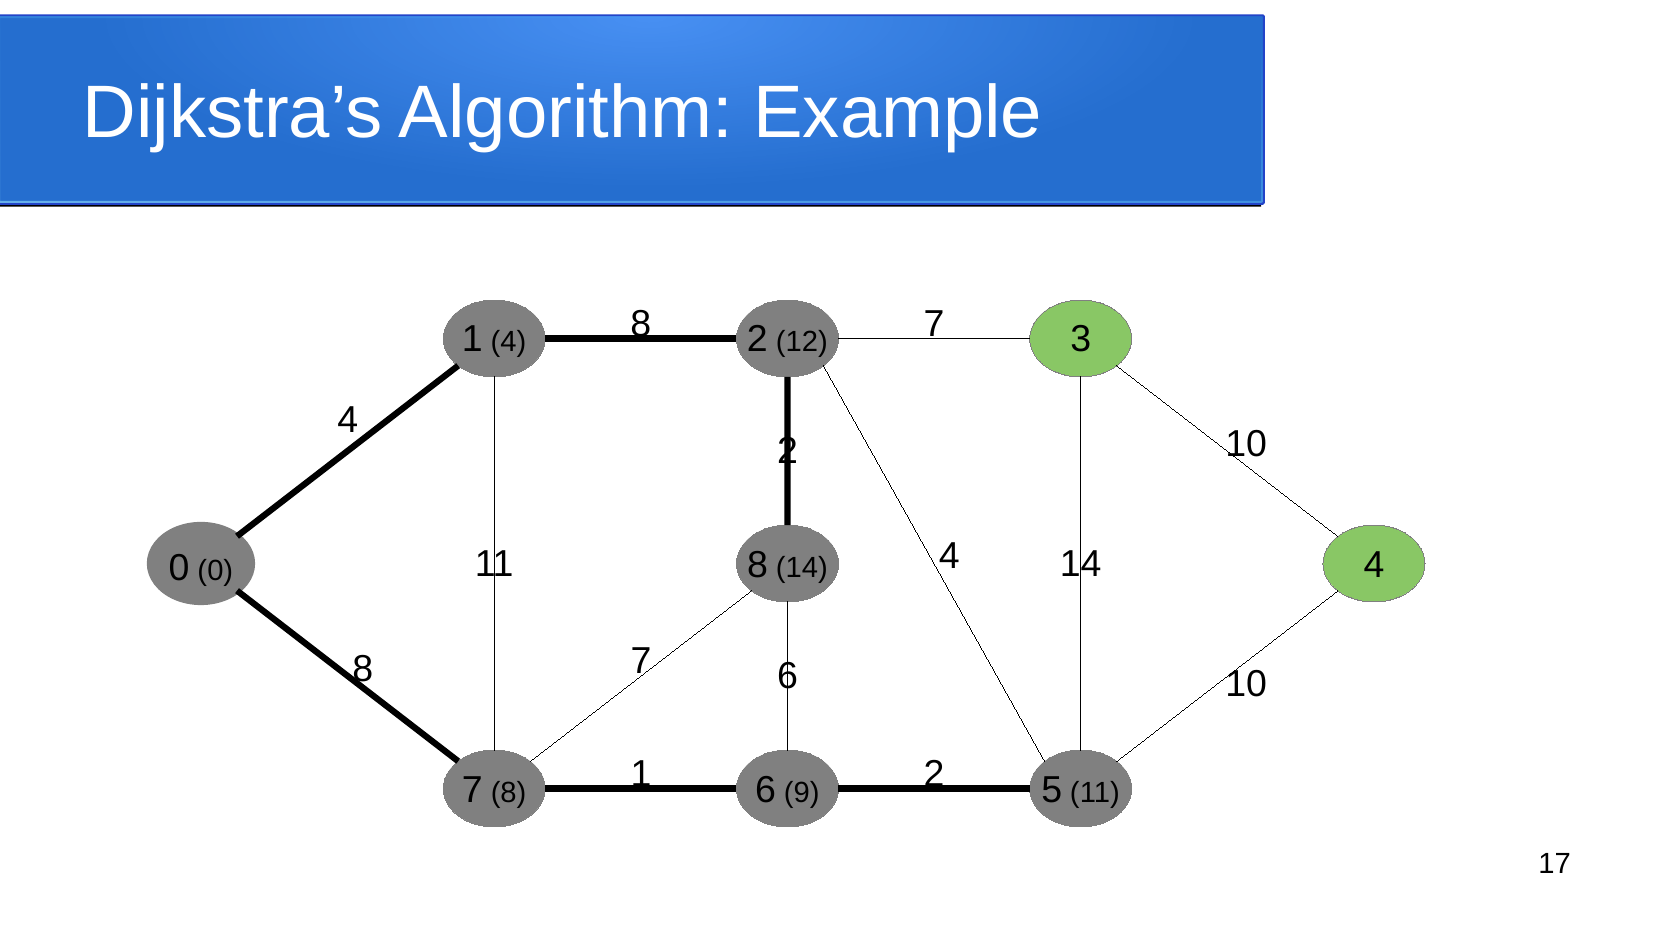

# Dijkstra’s Algorithm: Example
1 (4)
2 (12)
3
0 (0)
8 (14)
4
7 (8)
6 (9)
5 (11)
17